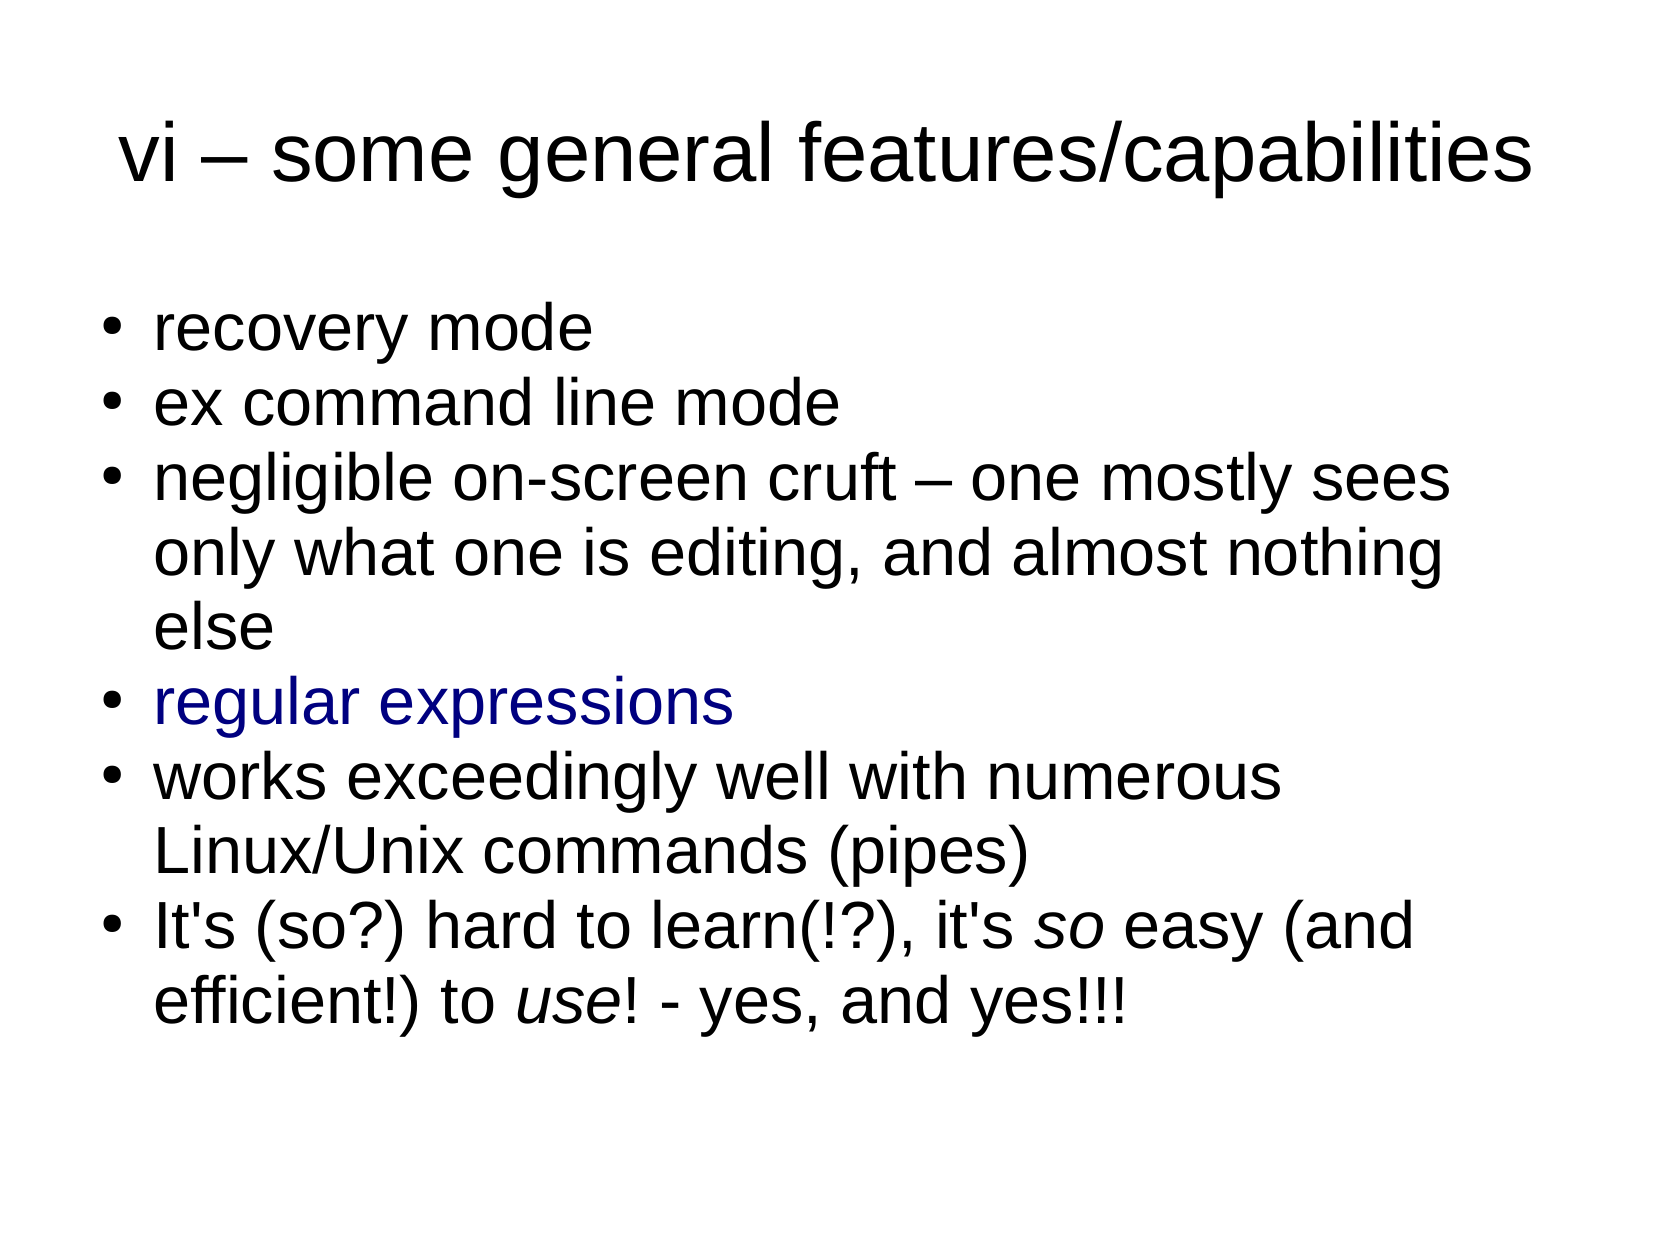

# vi – some general features/capabilities
recovery mode
ex command line mode
negligible on-screen cruft – one mostly sees only what one is editing, and almost nothing else
regular expressions
works exceedingly well with numerous Linux/Unix commands (pipes)
It's (so?) hard to learn(!?), it's so easy (and efficient!) to use! - yes, and yes!!!